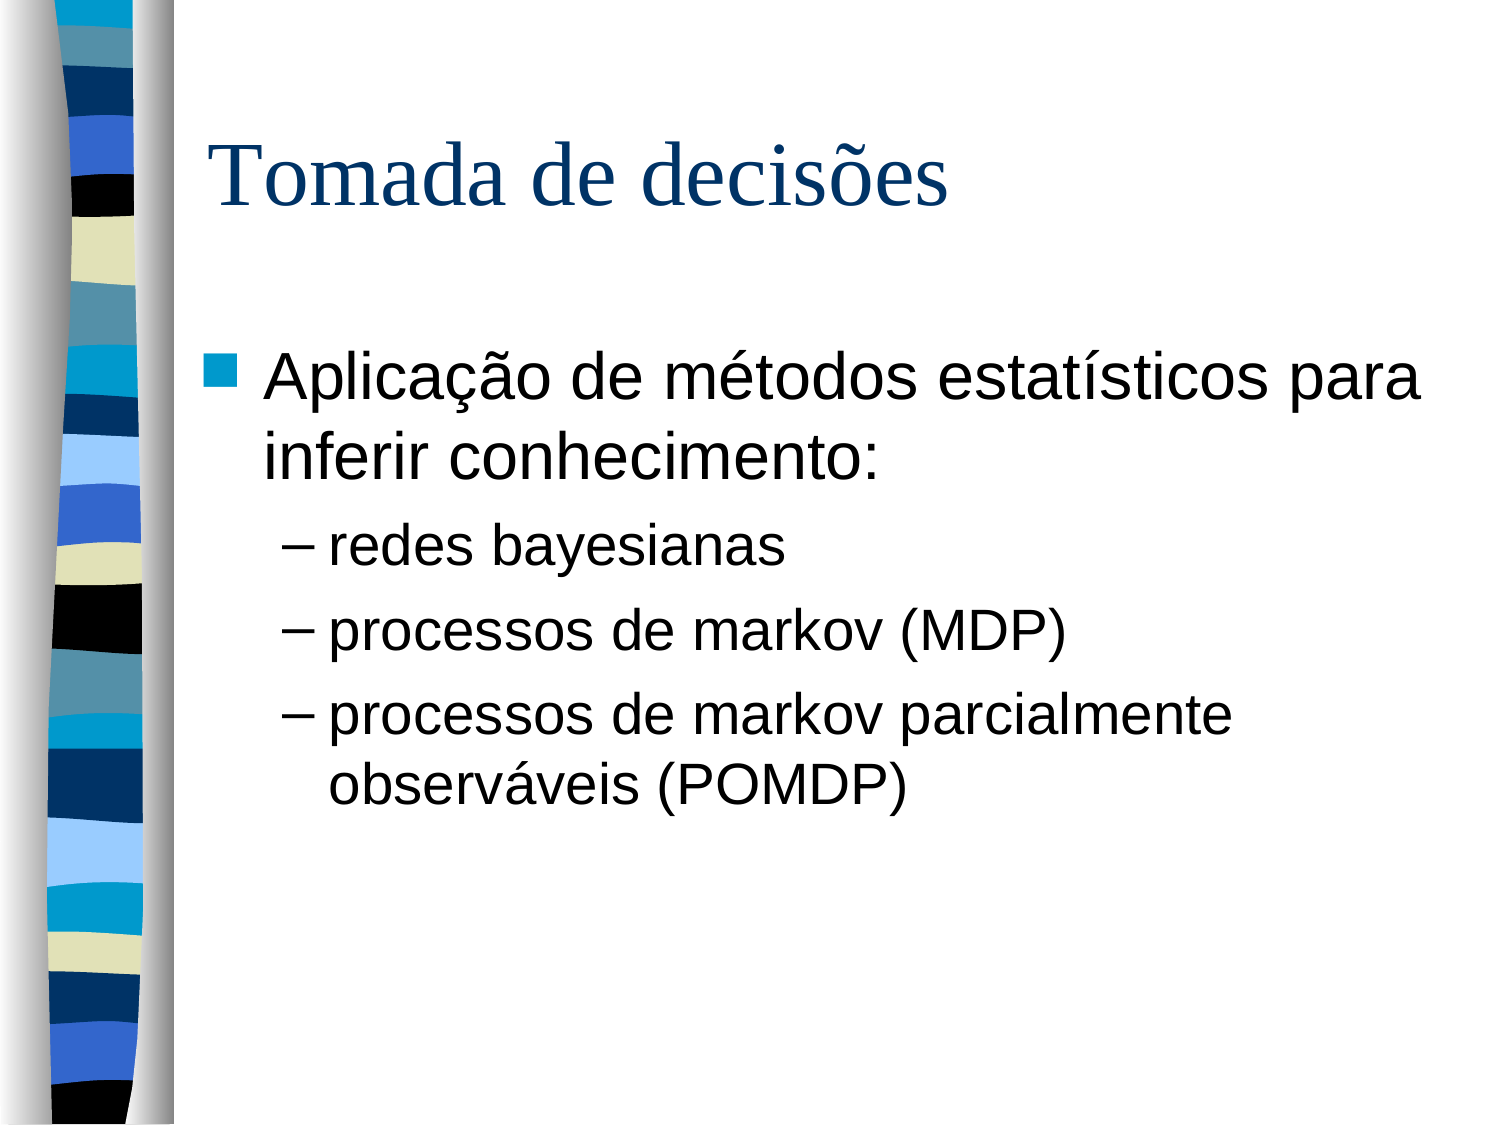

# Tomada de decisões
Aplicação de métodos estatísticos para inferir conhecimento:
redes bayesianas
processos de markov (MDP)
processos de markov parcialmente observáveis (POMDP)